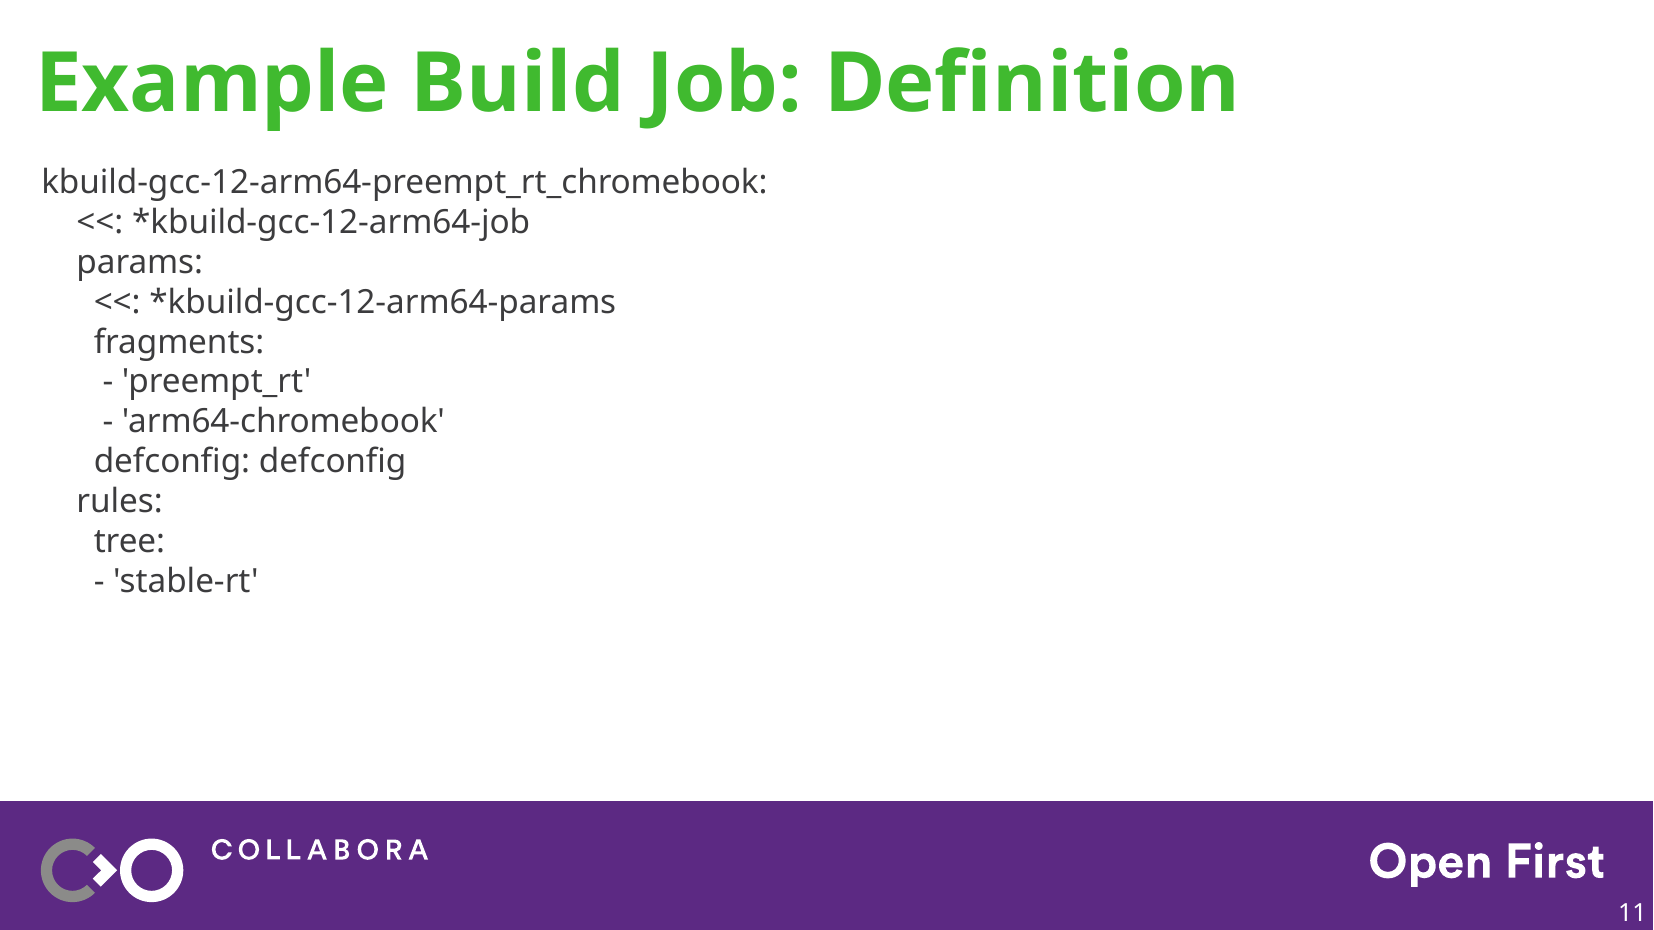

# Example Build Job: Definition
kbuild-gcc-12-arm64-preempt_rt_chromebook:
 <<: *kbuild-gcc-12-arm64-job
 params:
 <<: *kbuild-gcc-12-arm64-params
 fragments:
 - 'preempt_rt'
 - 'arm64-chromebook'
 defconfig: defconfig
 rules:
 tree:
 - 'stable-rt'